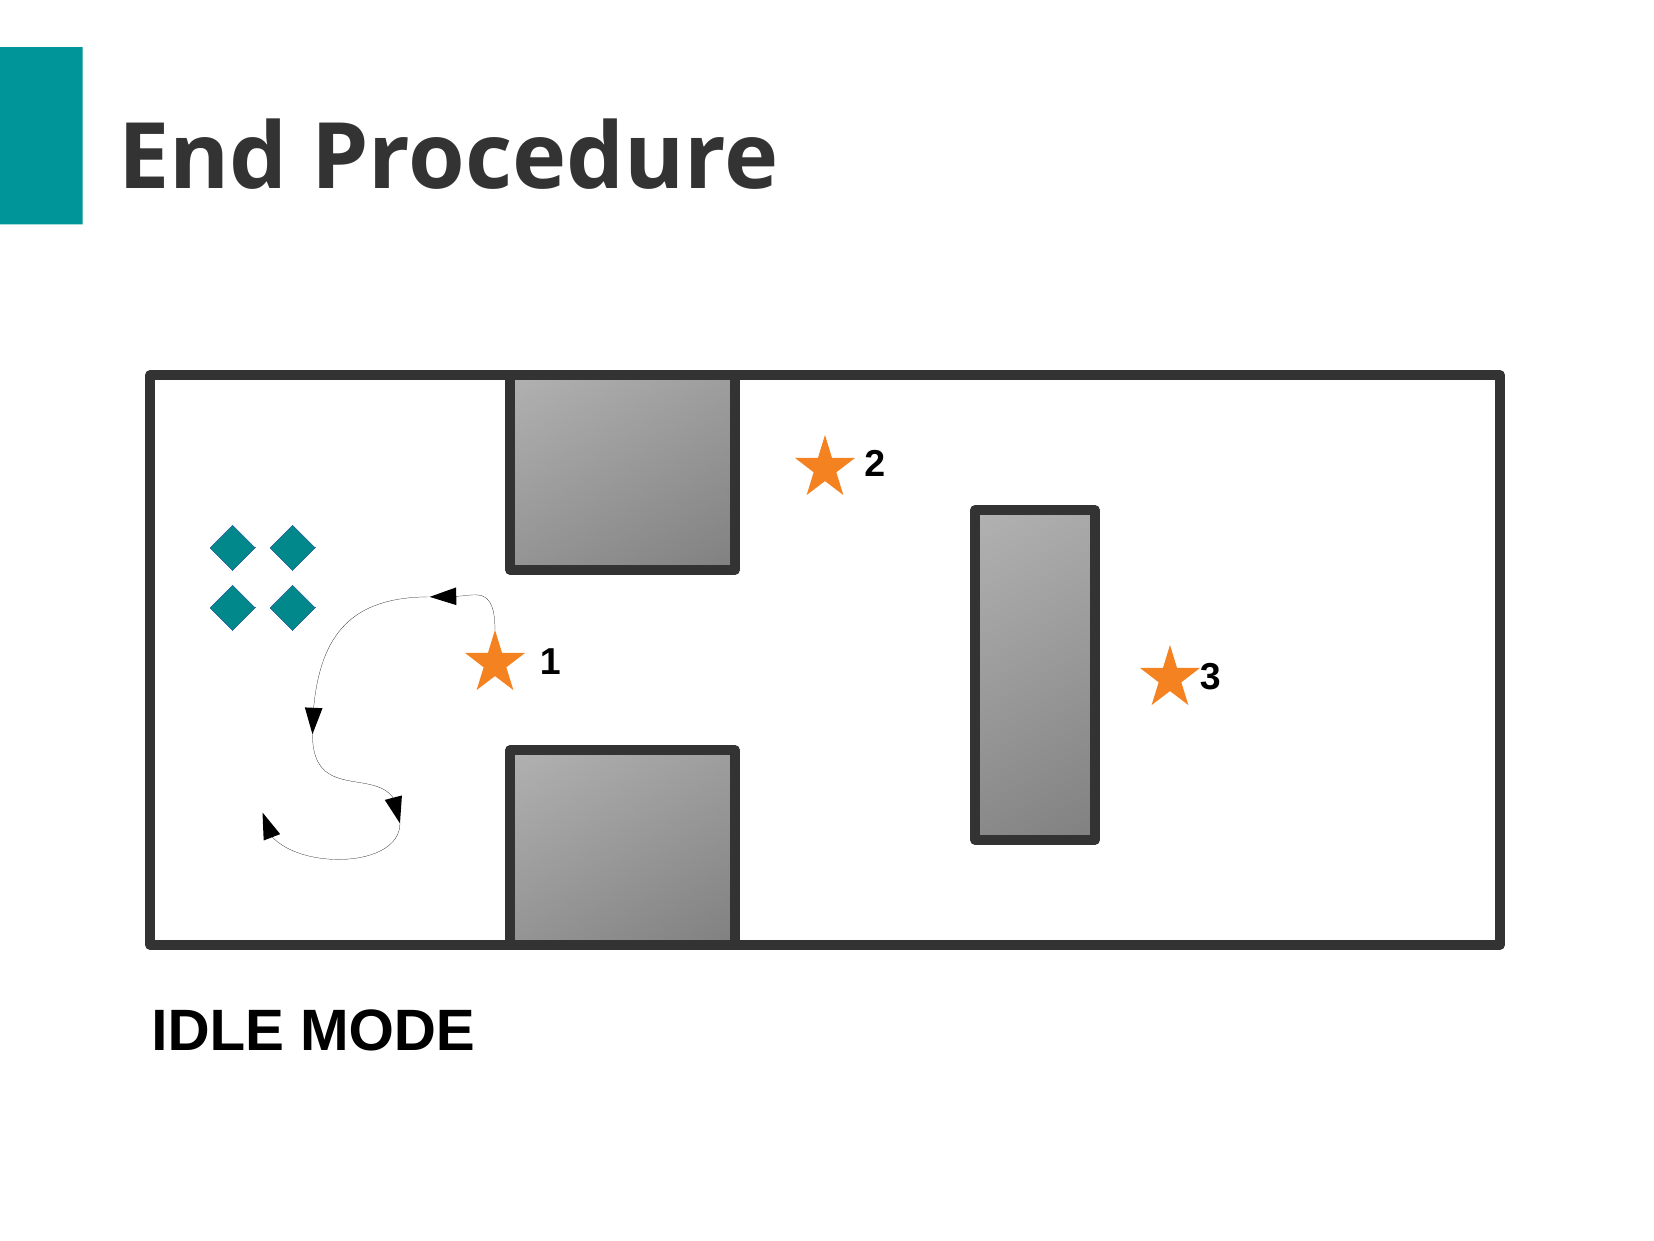

# End Procedure
2
1
3
IDLE MODE